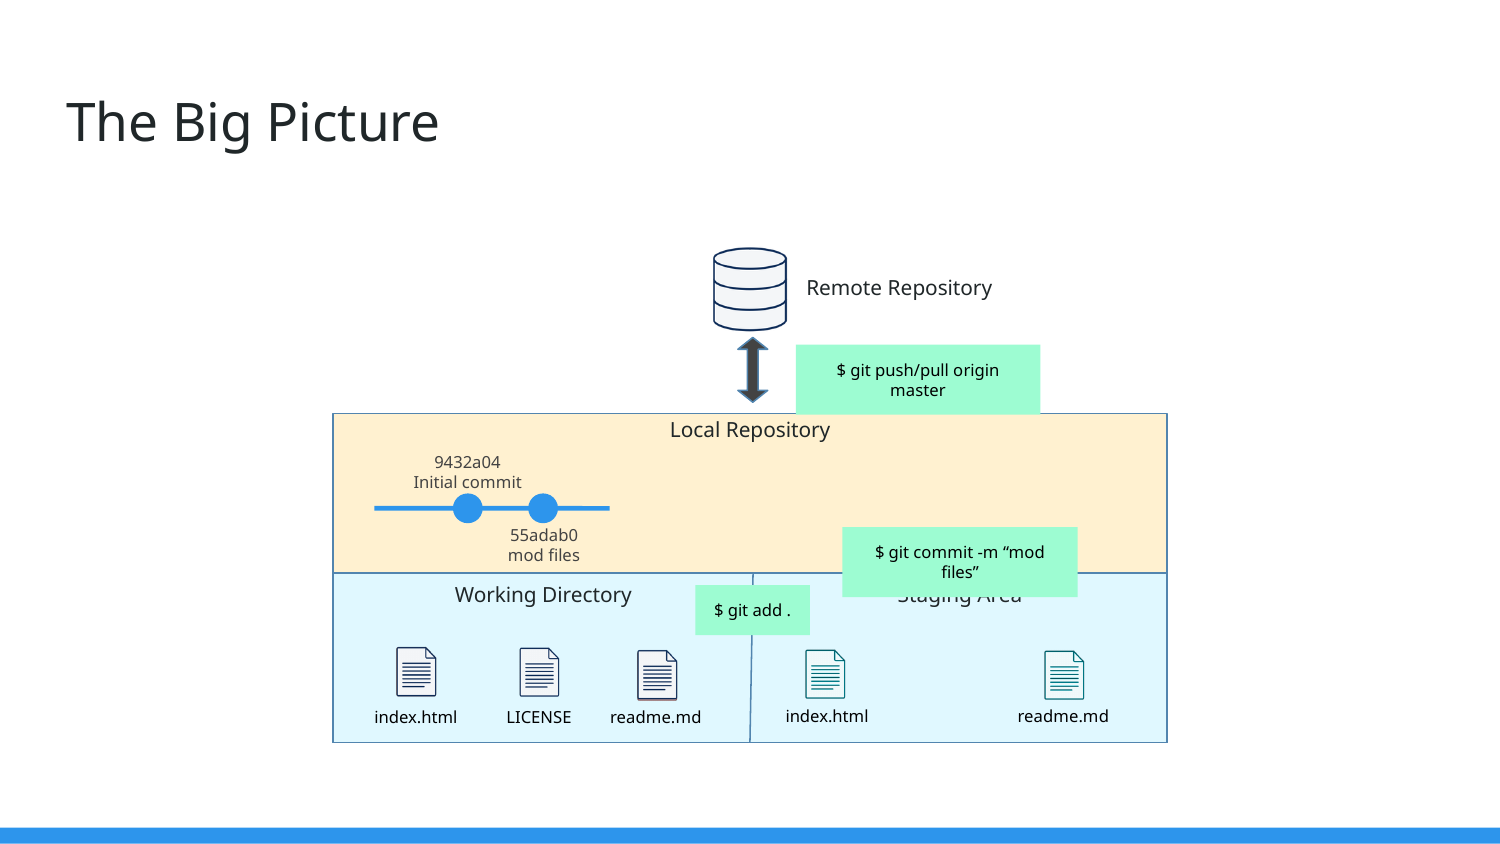

# The Big Picture
Remote Repository
$ git push/pull origin master
Local Repository
9432a04
Initial commit
55adab0
mod files
$ git commit -m “mod files”
Working Directory
Staging Area
$ git add .
index.html
readme.md
index.html
LICENSE
readme.md